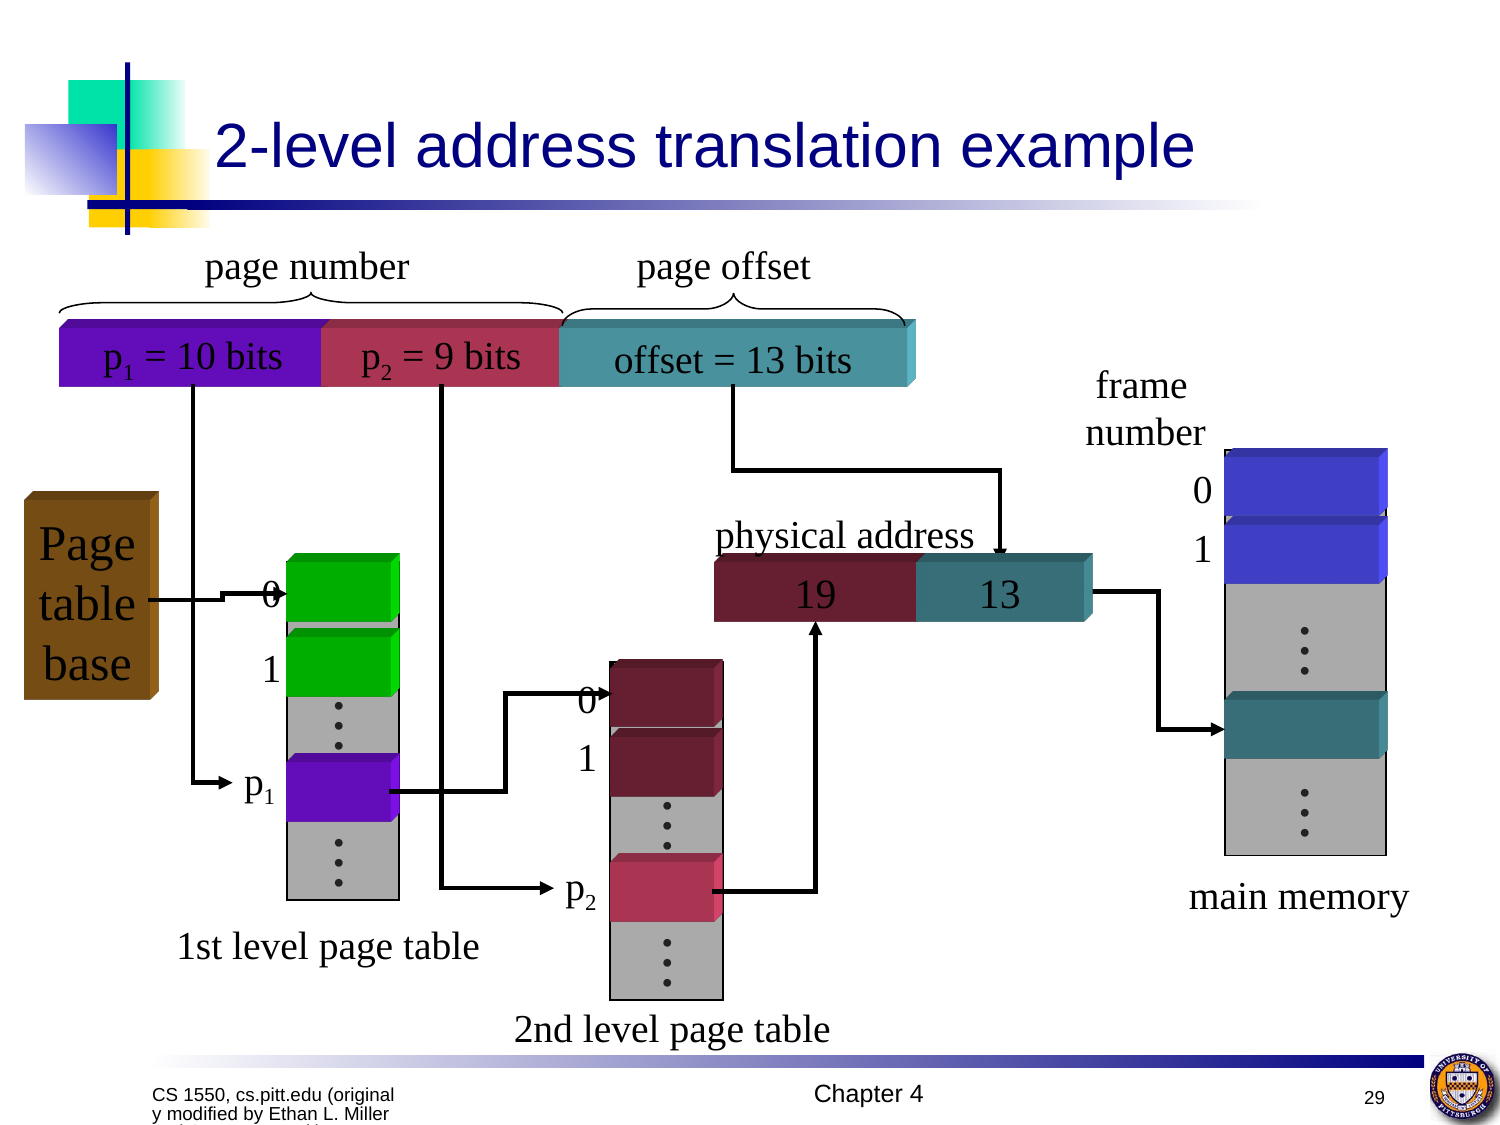

# 2-level address translation example
page number
page offset
p1 = 10 bits
p2 = 9 bits
offset = 13 bits
 frame
number
0
Page
table
base
physical address
1
0
19
13
.
.
.
1
0
.
.
.
1
p1
.
.
.
.
.
.
.
.
.
p2
main memory
1st level page table
.
.
.
2nd level page table
CS 1550, cs.pitt.edu (originaly modified by Ethan L. Miller and Scott A. Brandt)
Chapter 4
29